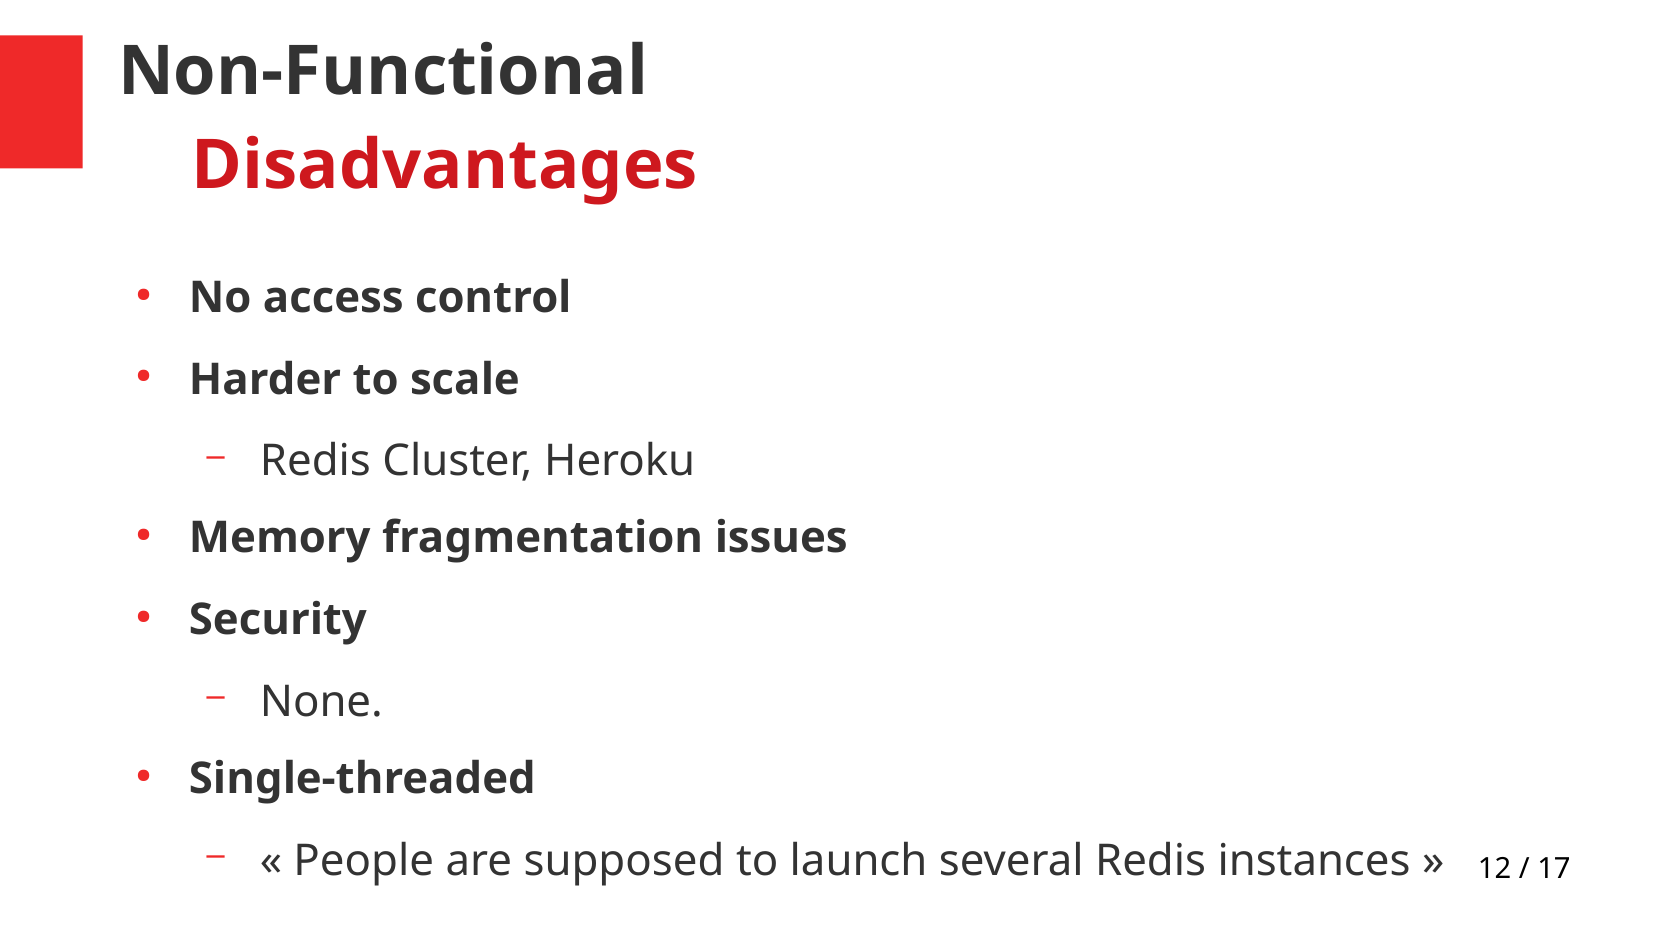

# Non-Functional Disadvantages
No access control
Harder to scale
Redis Cluster, Heroku
Memory fragmentation issues
Security
None.
Single-threaded
« People are supposed to launch several Redis instances »
12